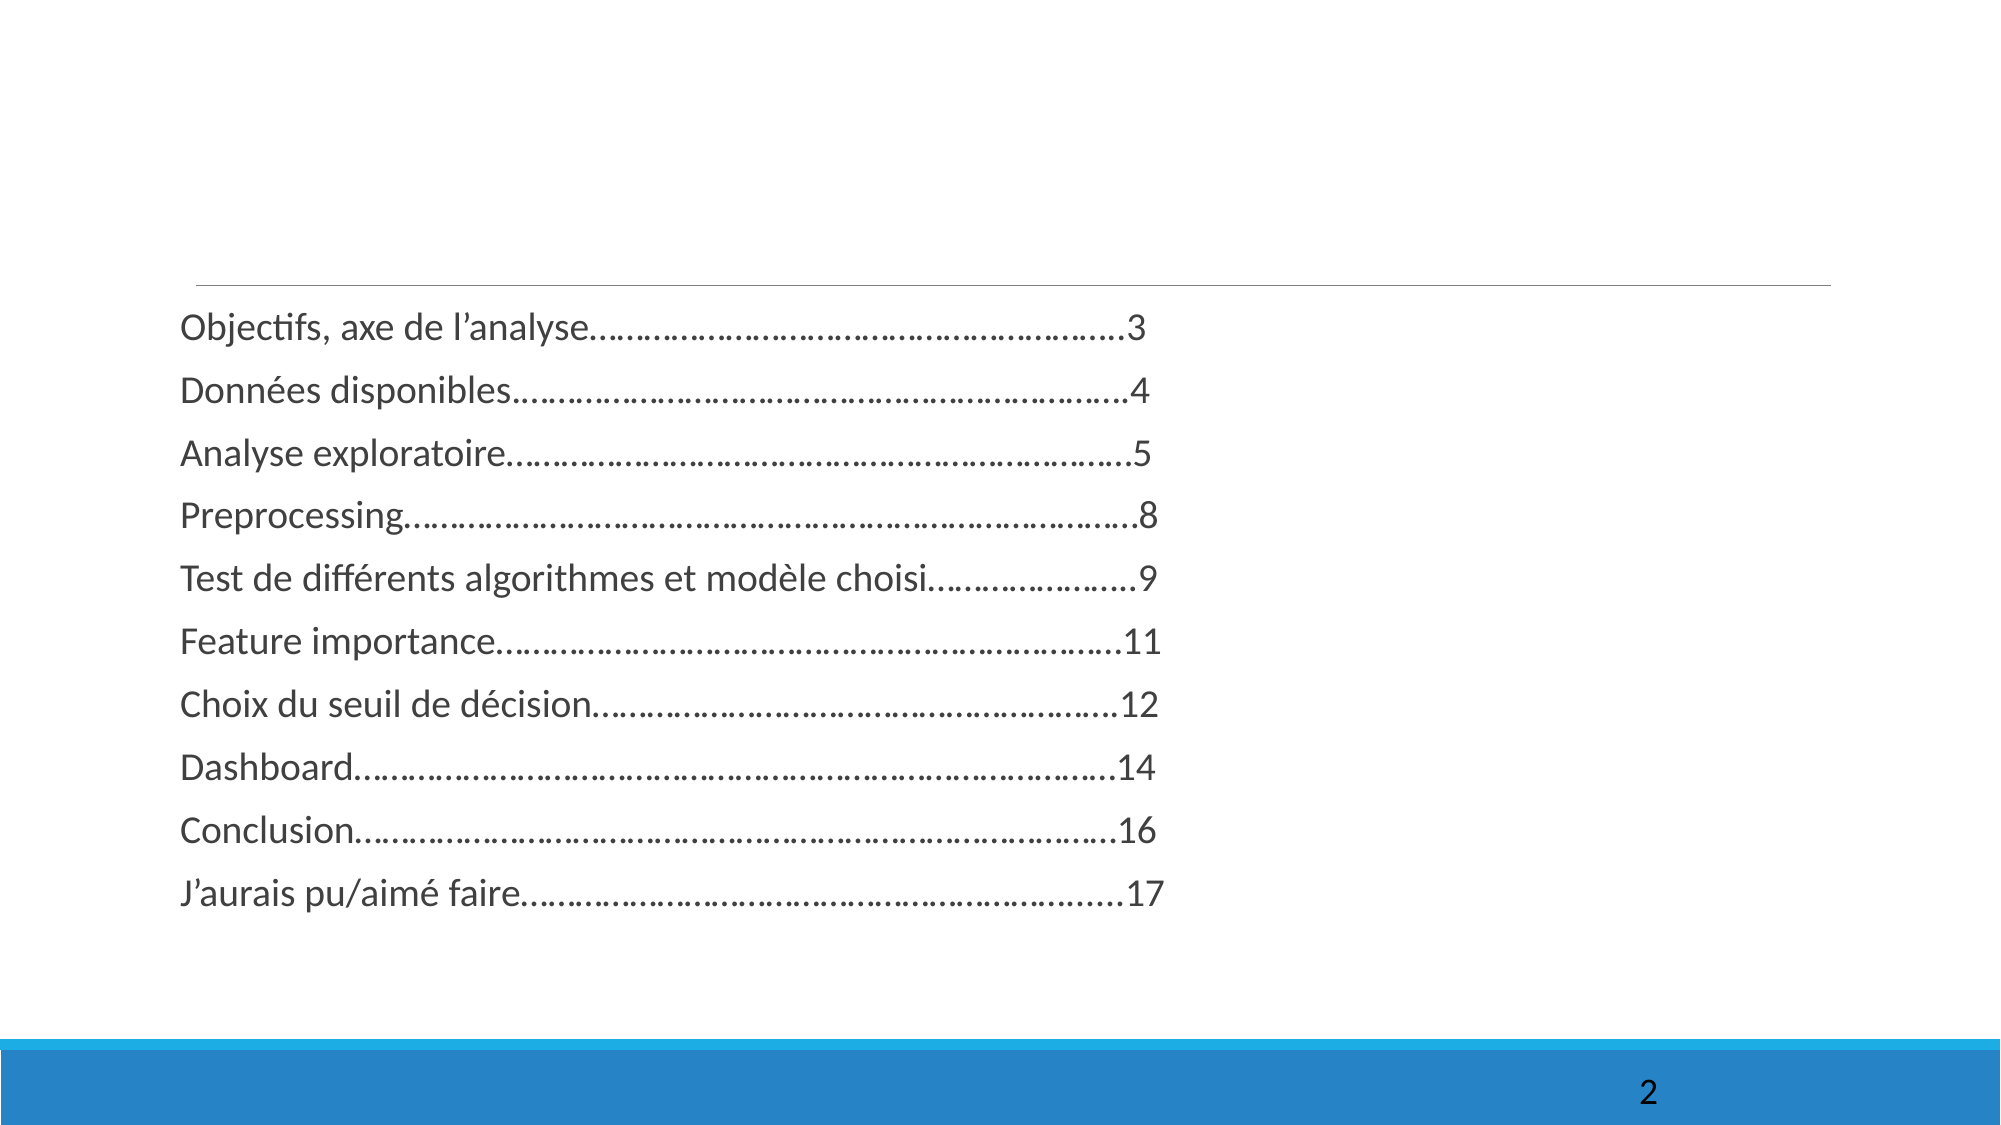

# Objectifs, axe de l’analyse…………………………………………………..3
Données disponibles.………………………………………………………….4
Analyse exploratoire……………………………………………………………5
Preprocessing………………………………………………………………………8
Test de différents algorithmes et modèle choisi…………………..9
Feature importance……………………………………………………………11
Choix du seuil de décision………………………………………………….12
Dashboard…………………………………………………………………………14
Conclusion…………………………………………………………………………16
J’aurais pu/aimé faire……………………………………………………......17